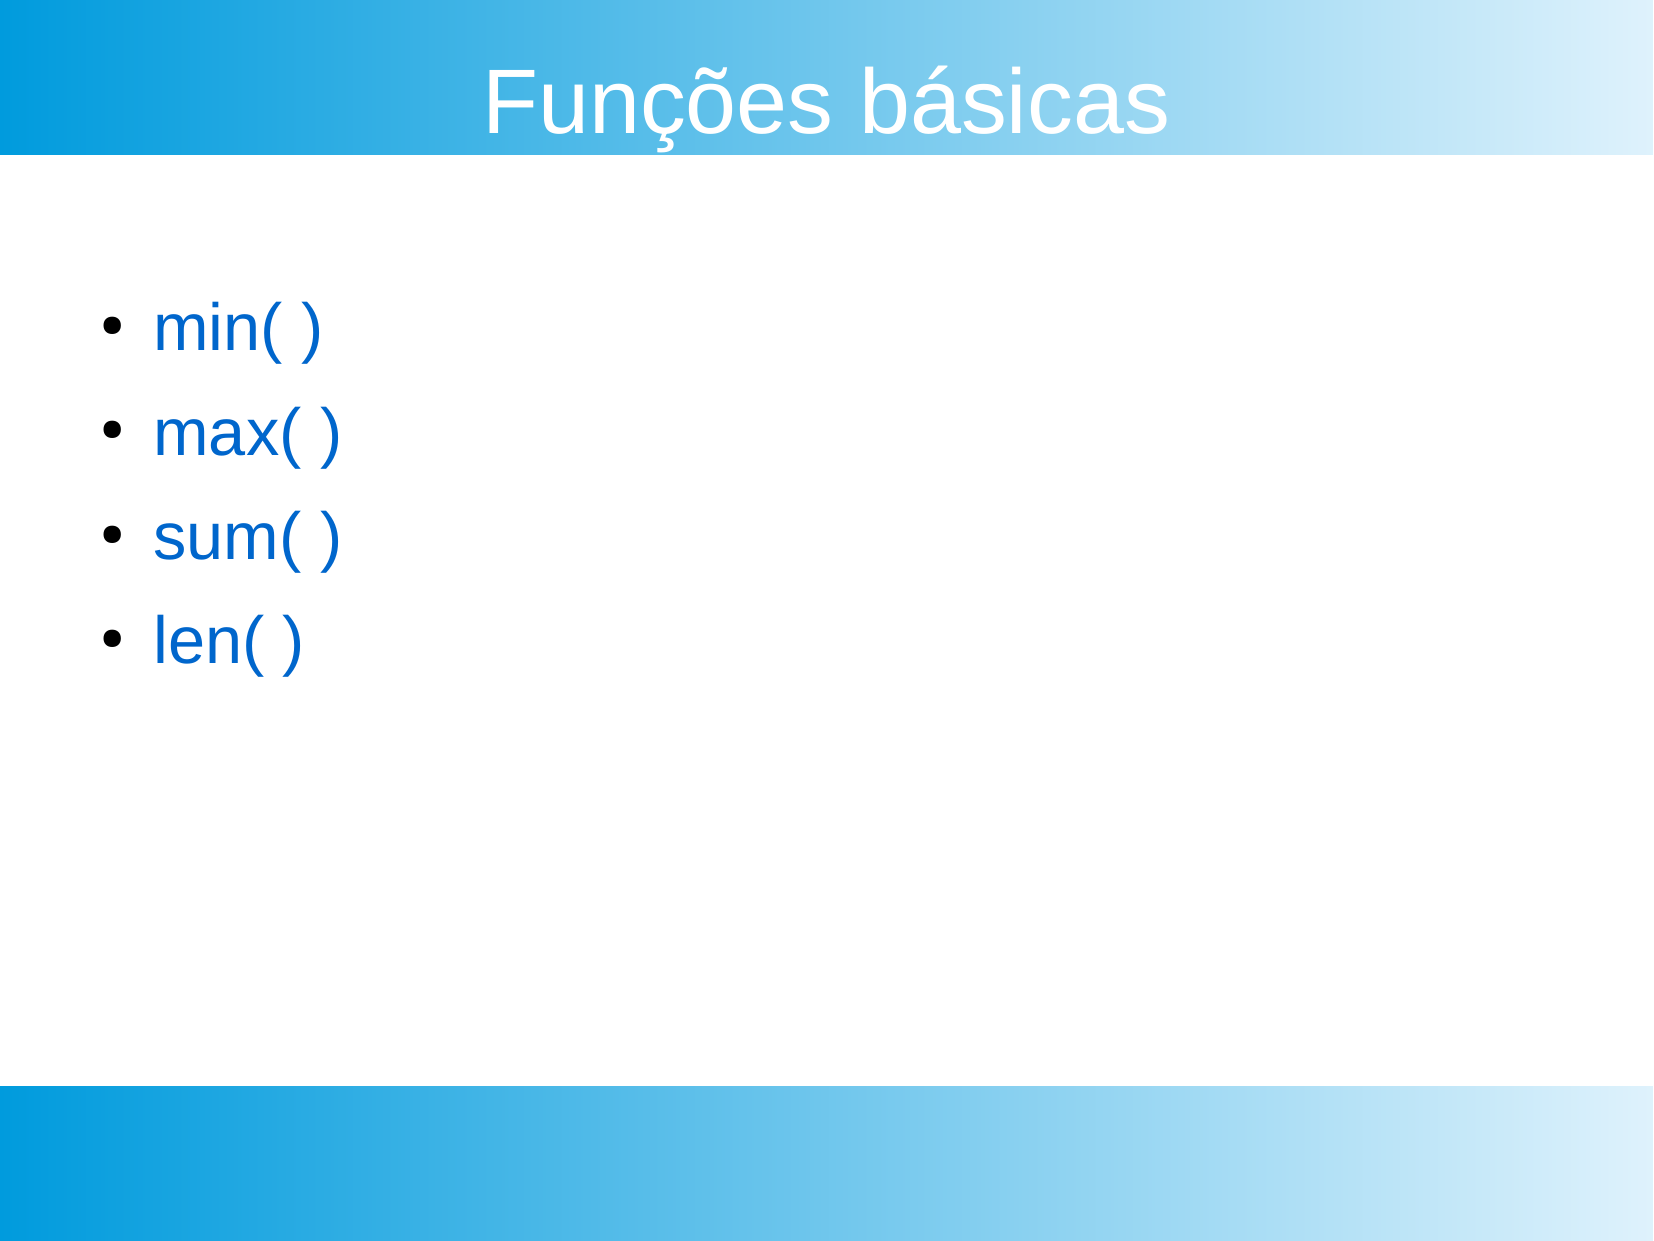

# Funções básicas
min( )
max( )
sum( )
len( )